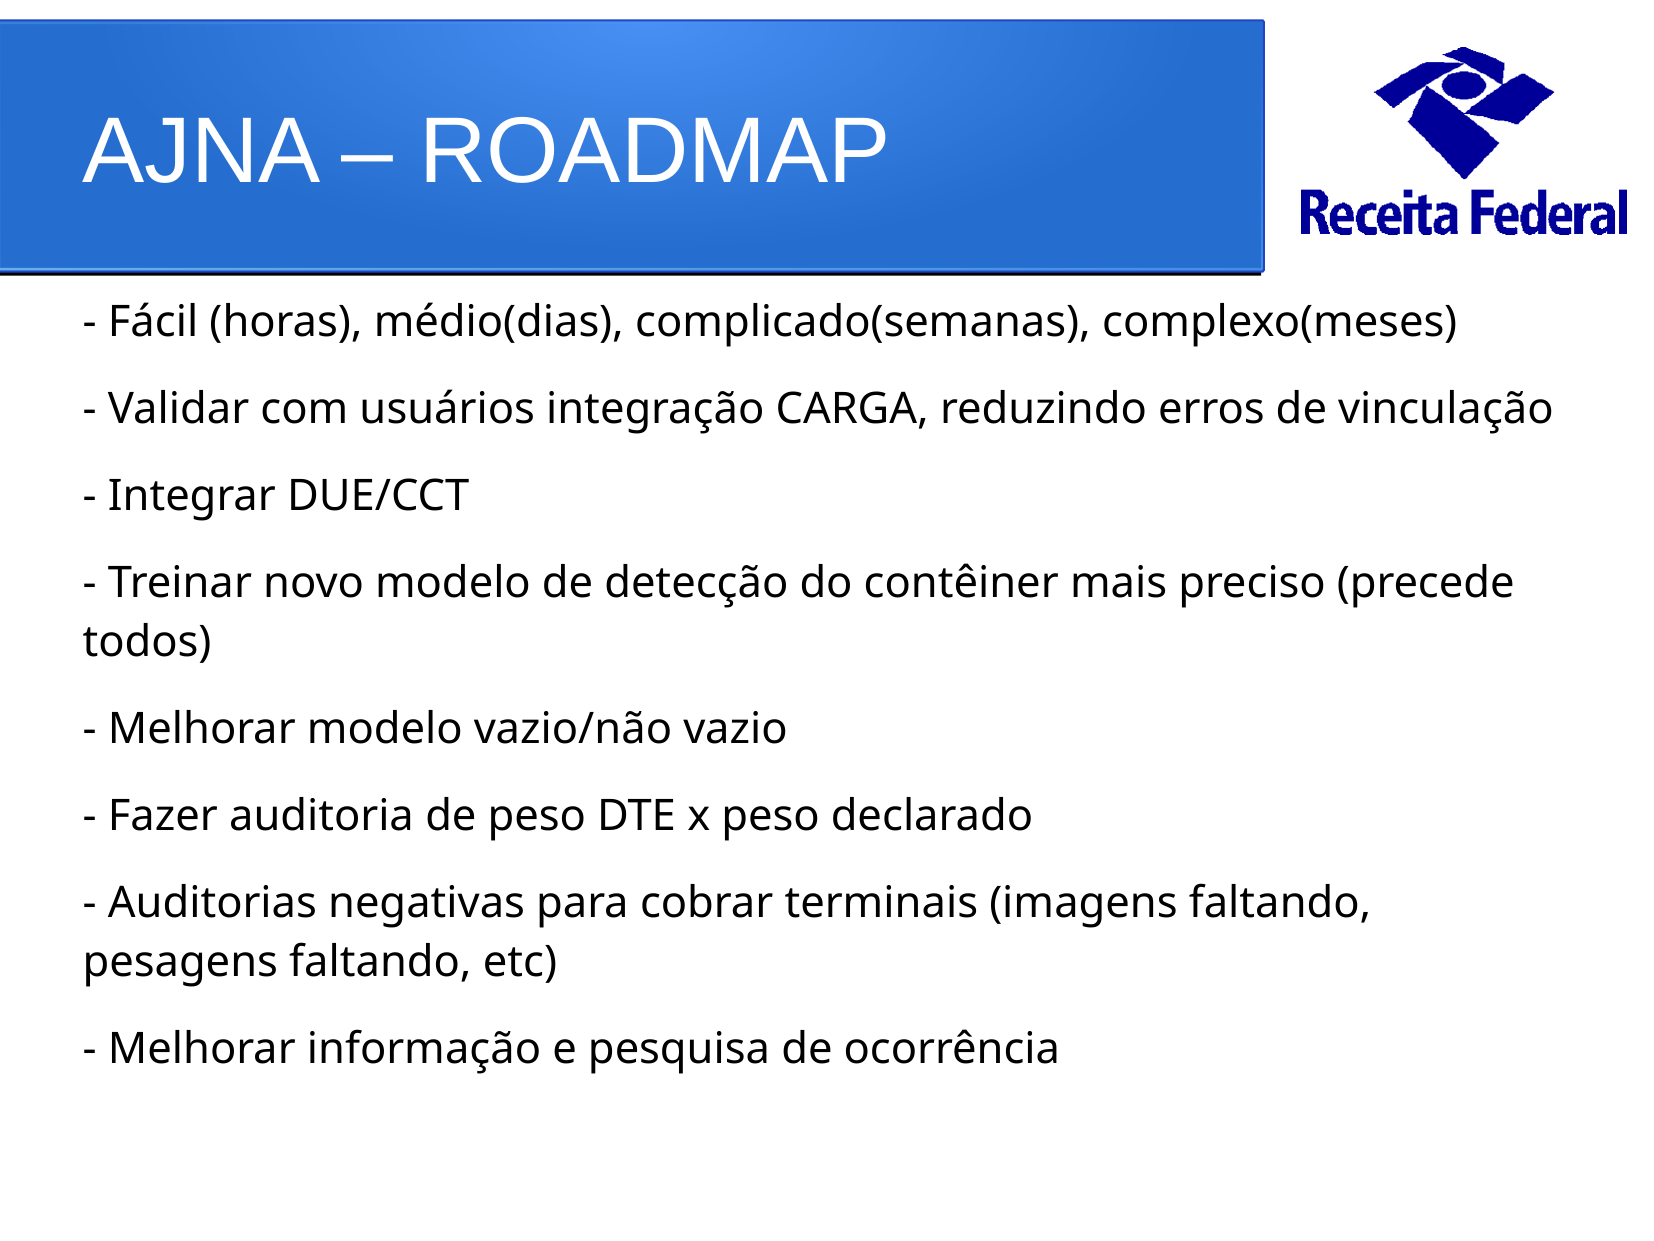

# AJNA – ROADMAP
- Fácil (horas), médio(dias), complicado(semanas), complexo(meses)
- Validar com usuários integração CARGA, reduzindo erros de vinculação
- Integrar DUE/CCT
- Treinar novo modelo de detecção do contêiner mais preciso (precede todos)
- Melhorar modelo vazio/não vazio
- Fazer auditoria de peso DTE x peso declarado
- Auditorias negativas para cobrar terminais (imagens faltando, pesagens faltando, etc)
- Melhorar informação e pesquisa de ocorrência